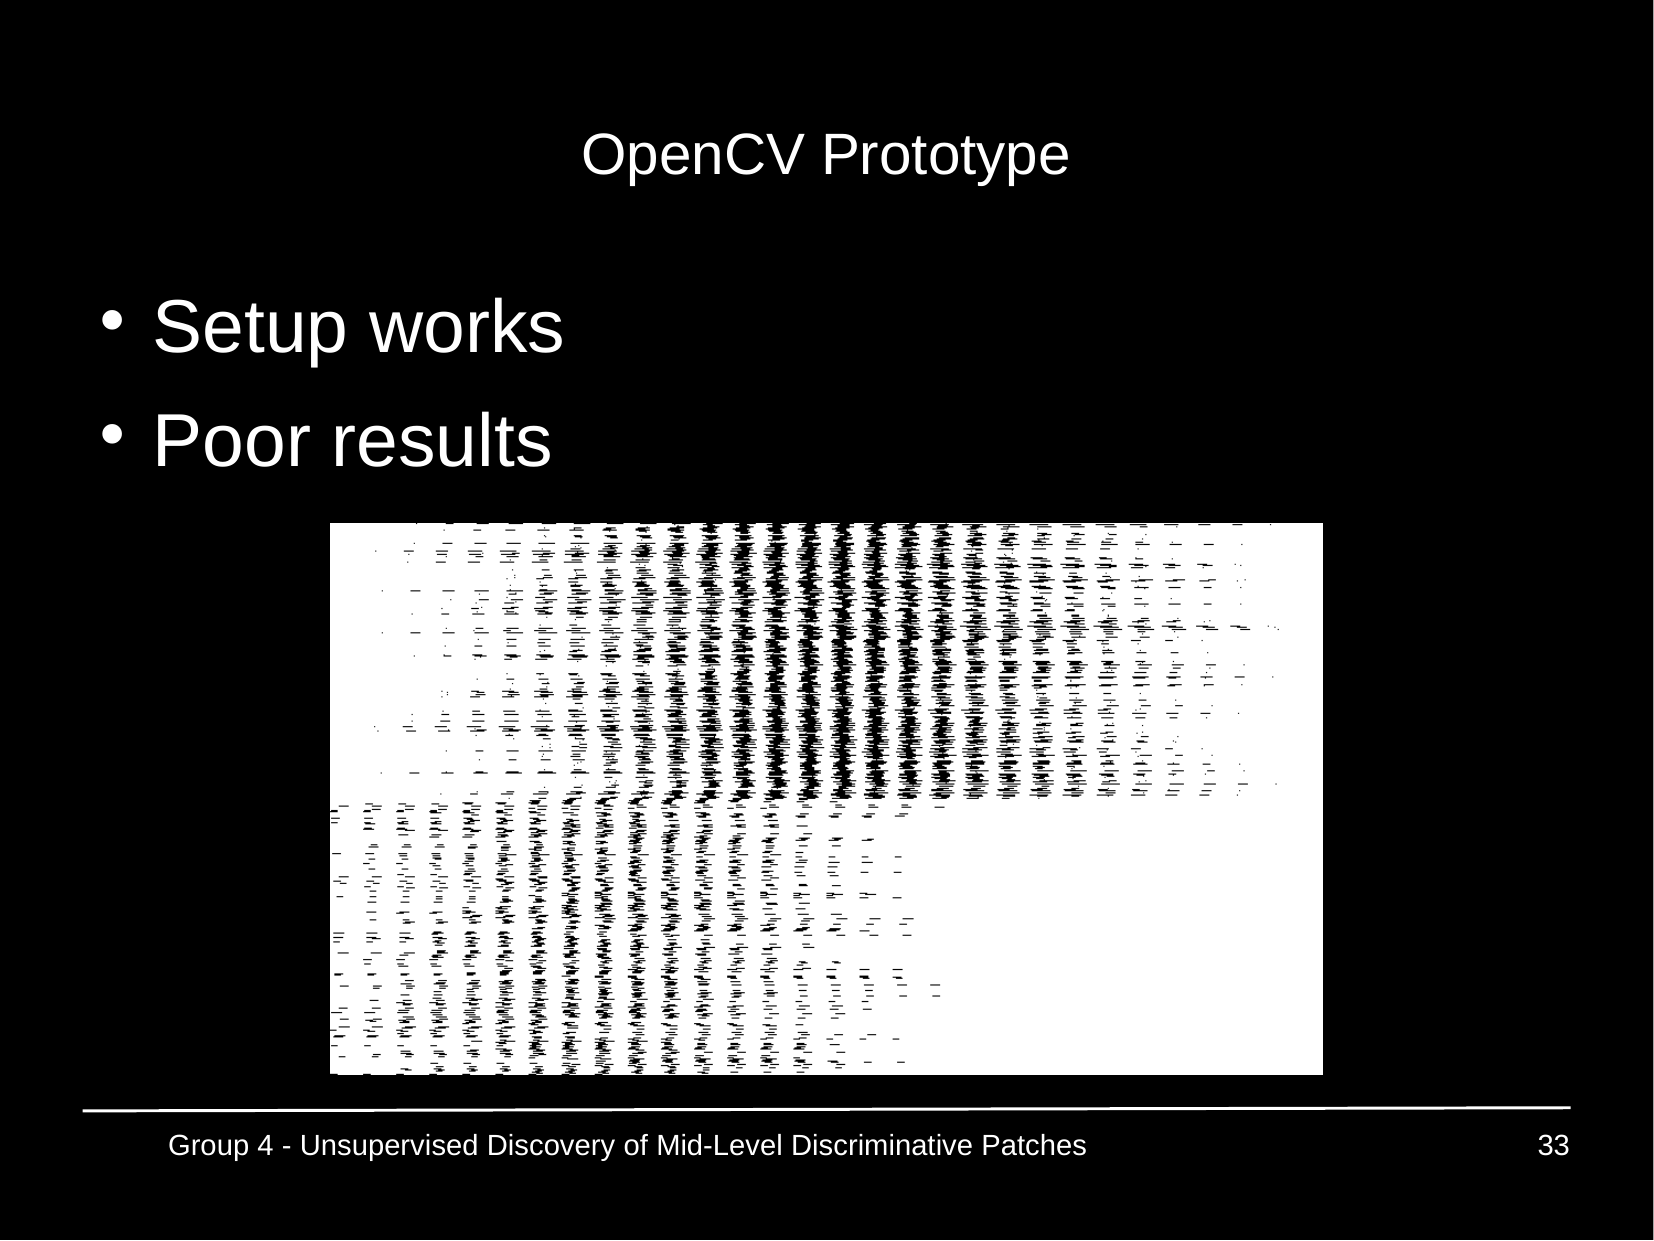

# OpenCV Prototype
Setup works
Poor results
33